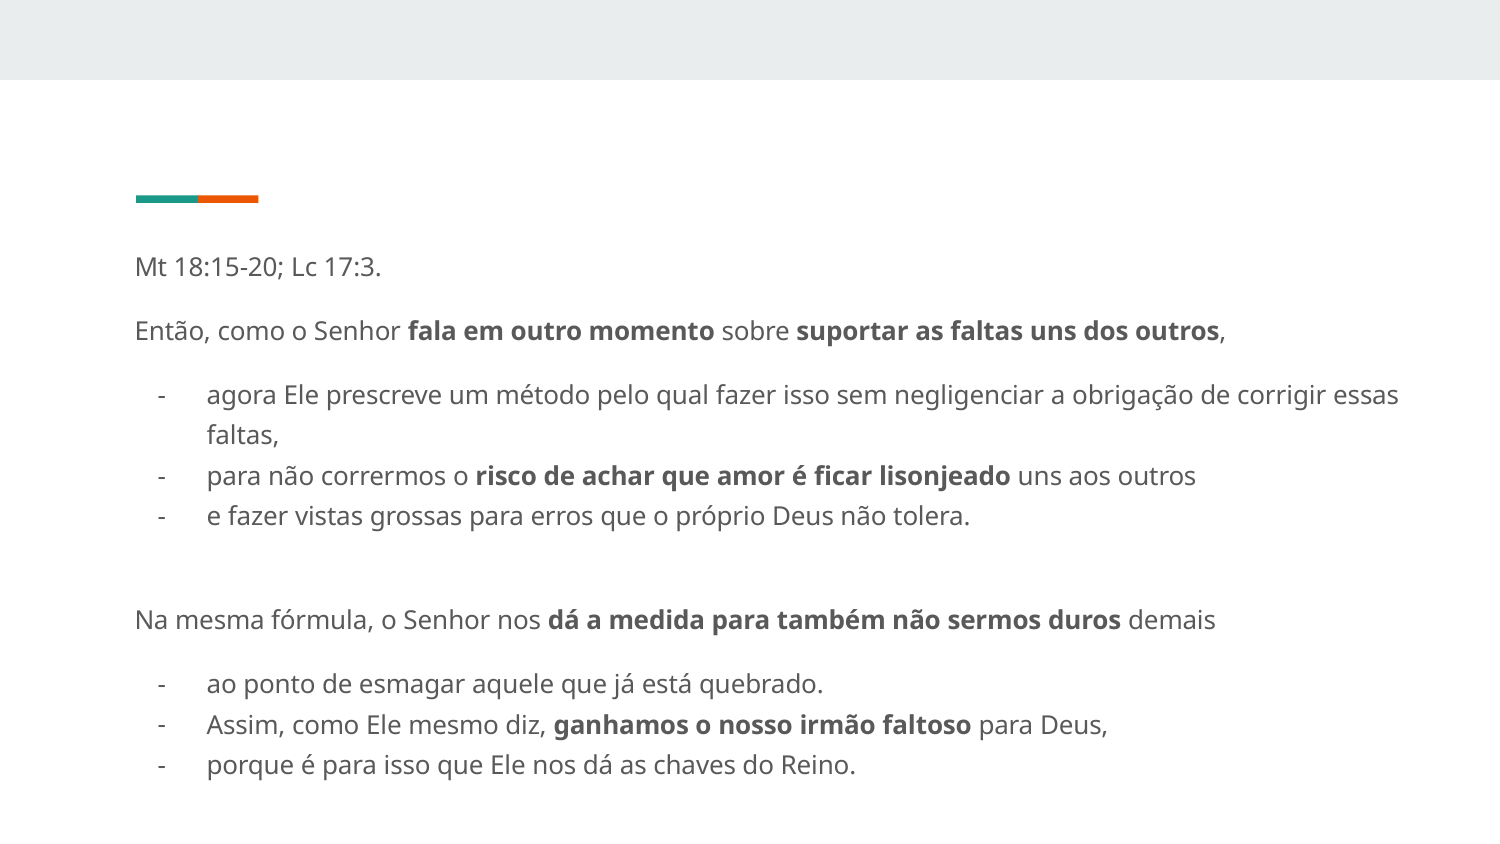

#
Mt 18:15-20; Lc 17:3.
Então, como o Senhor fala em outro momento sobre suportar as faltas uns dos outros,
agora Ele prescreve um método pelo qual fazer isso sem negligenciar a obrigação de corrigir essas faltas,
para não corrermos o risco de achar que amor é ficar lisonjeado uns aos outros
e fazer vistas grossas para erros que o próprio Deus não tolera.
Na mesma fórmula, o Senhor nos dá a medida para também não sermos duros demais
ao ponto de esmagar aquele que já está quebrado.
Assim, como Ele mesmo diz, ganhamos o nosso irmão faltoso para Deus,
porque é para isso que Ele nos dá as chaves do Reino.